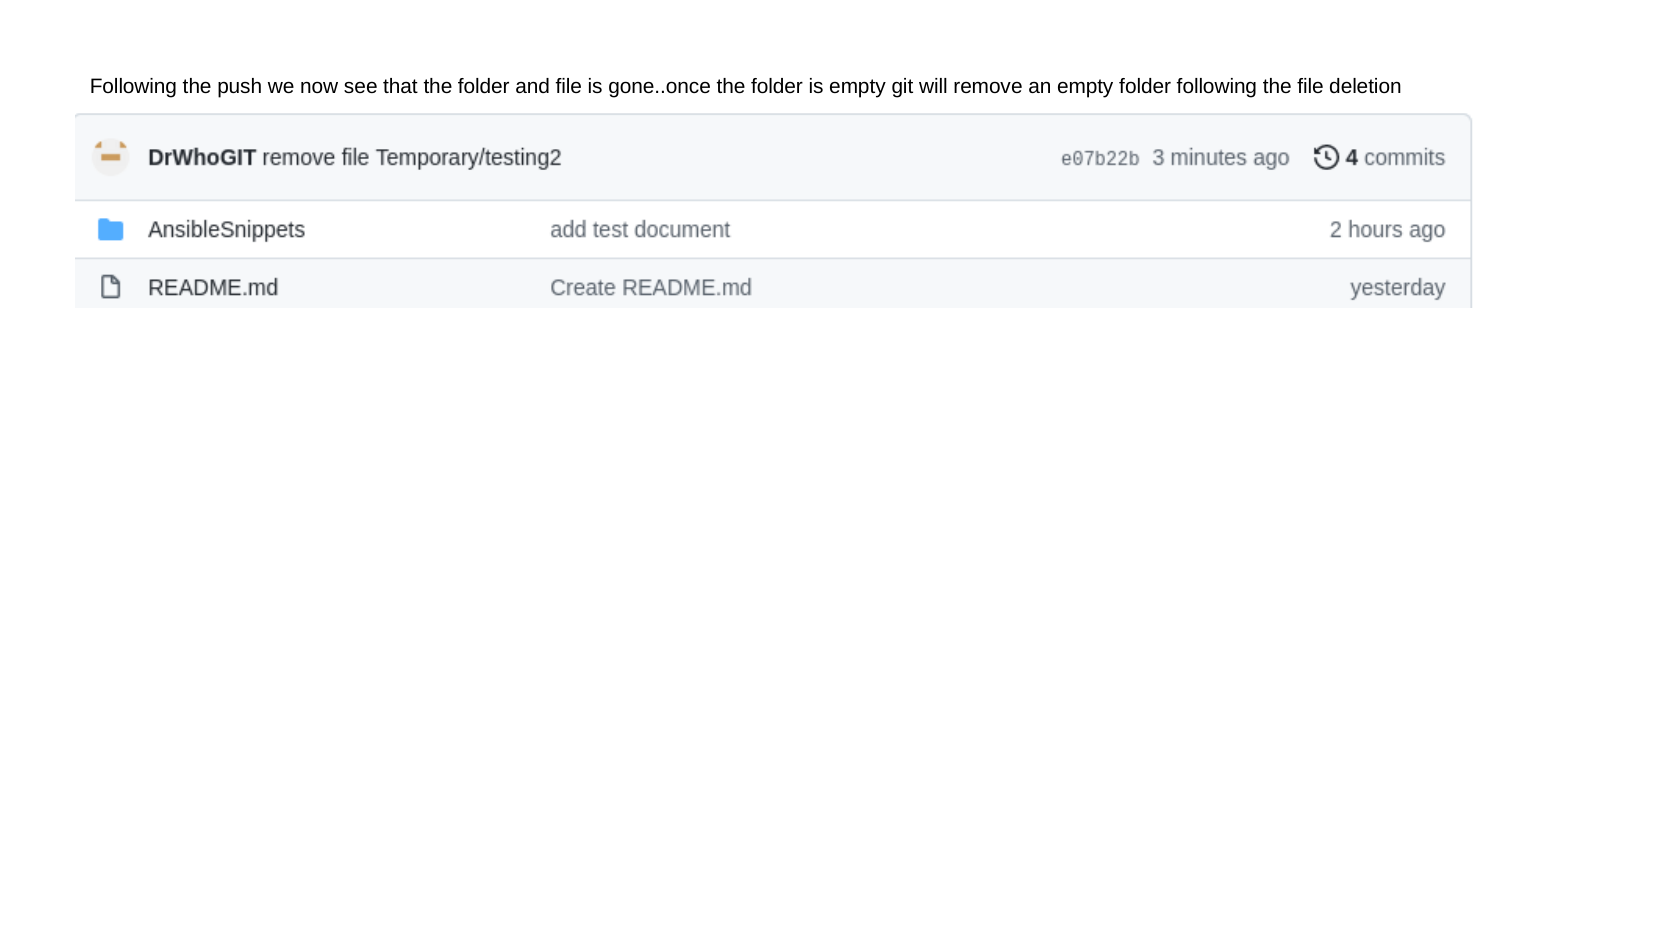

Following the push we now see that the folder and file is gone..once the folder is empty git will remove an empty folder following the file deletion